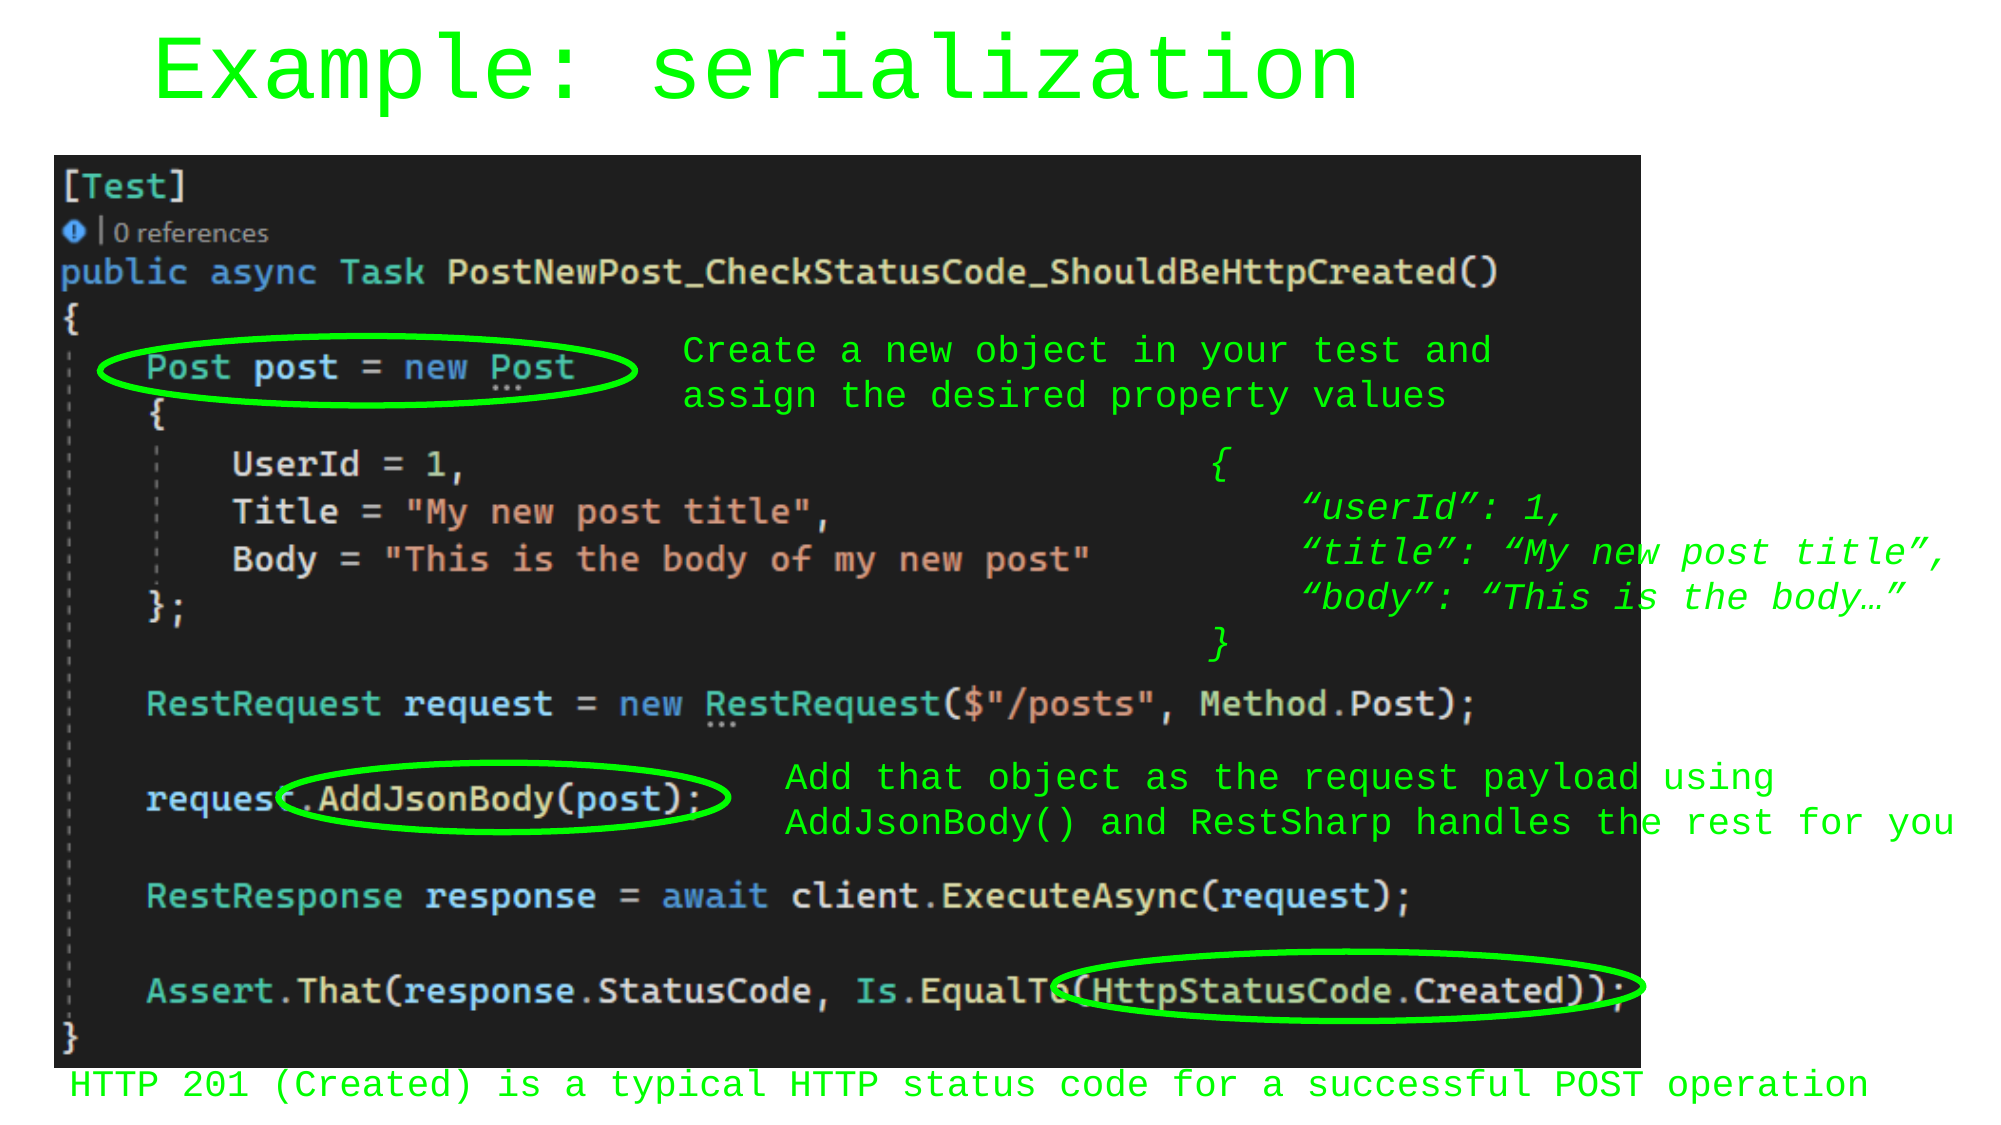

# Example: serialization
Create a new object in your test and assign the desired property values
{
 “userId”: 1,
 “title”: “My new post title”,
 “body”: “This is the body…”
}
Add that object as the request payload using AddJsonBody() and RestSharp handles the rest for you
HTTP 201 (Created) is a typical HTTP status code for a successful POST operation